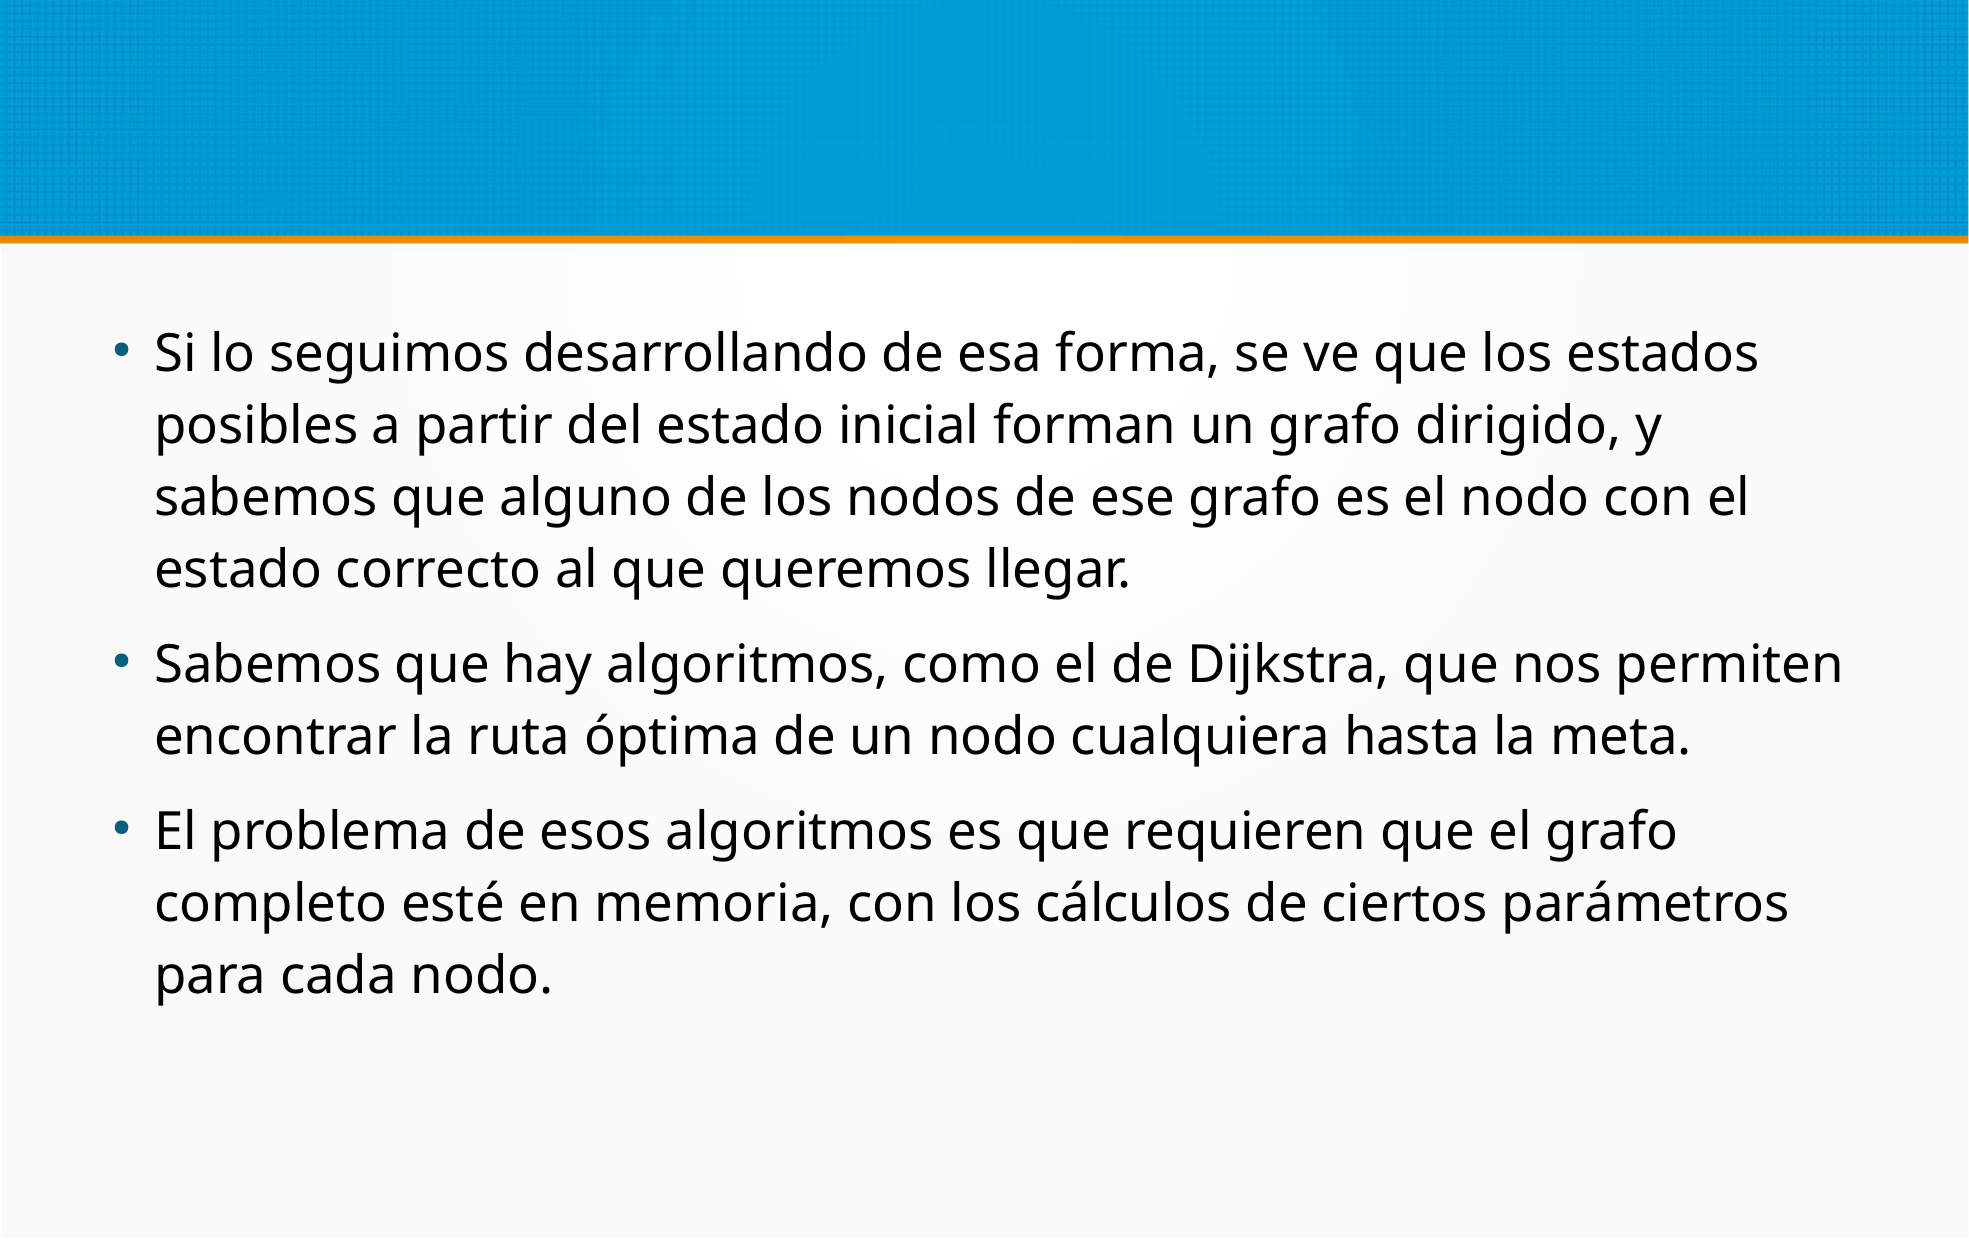

#
Si lo seguimos desarrollando de esa forma, se ve que los estados posibles a partir del estado inicial forman un grafo dirigido, y sabemos que alguno de los nodos de ese grafo es el nodo con el estado correcto al que queremos llegar.
Sabemos que hay algoritmos, como el de Dijkstra, que nos permiten encontrar la ruta óptima de un nodo cualquiera hasta la meta.
El problema de esos algoritmos es que requieren que el grafo completo esté en memoria, con los cálculos de ciertos parámetros para cada nodo.